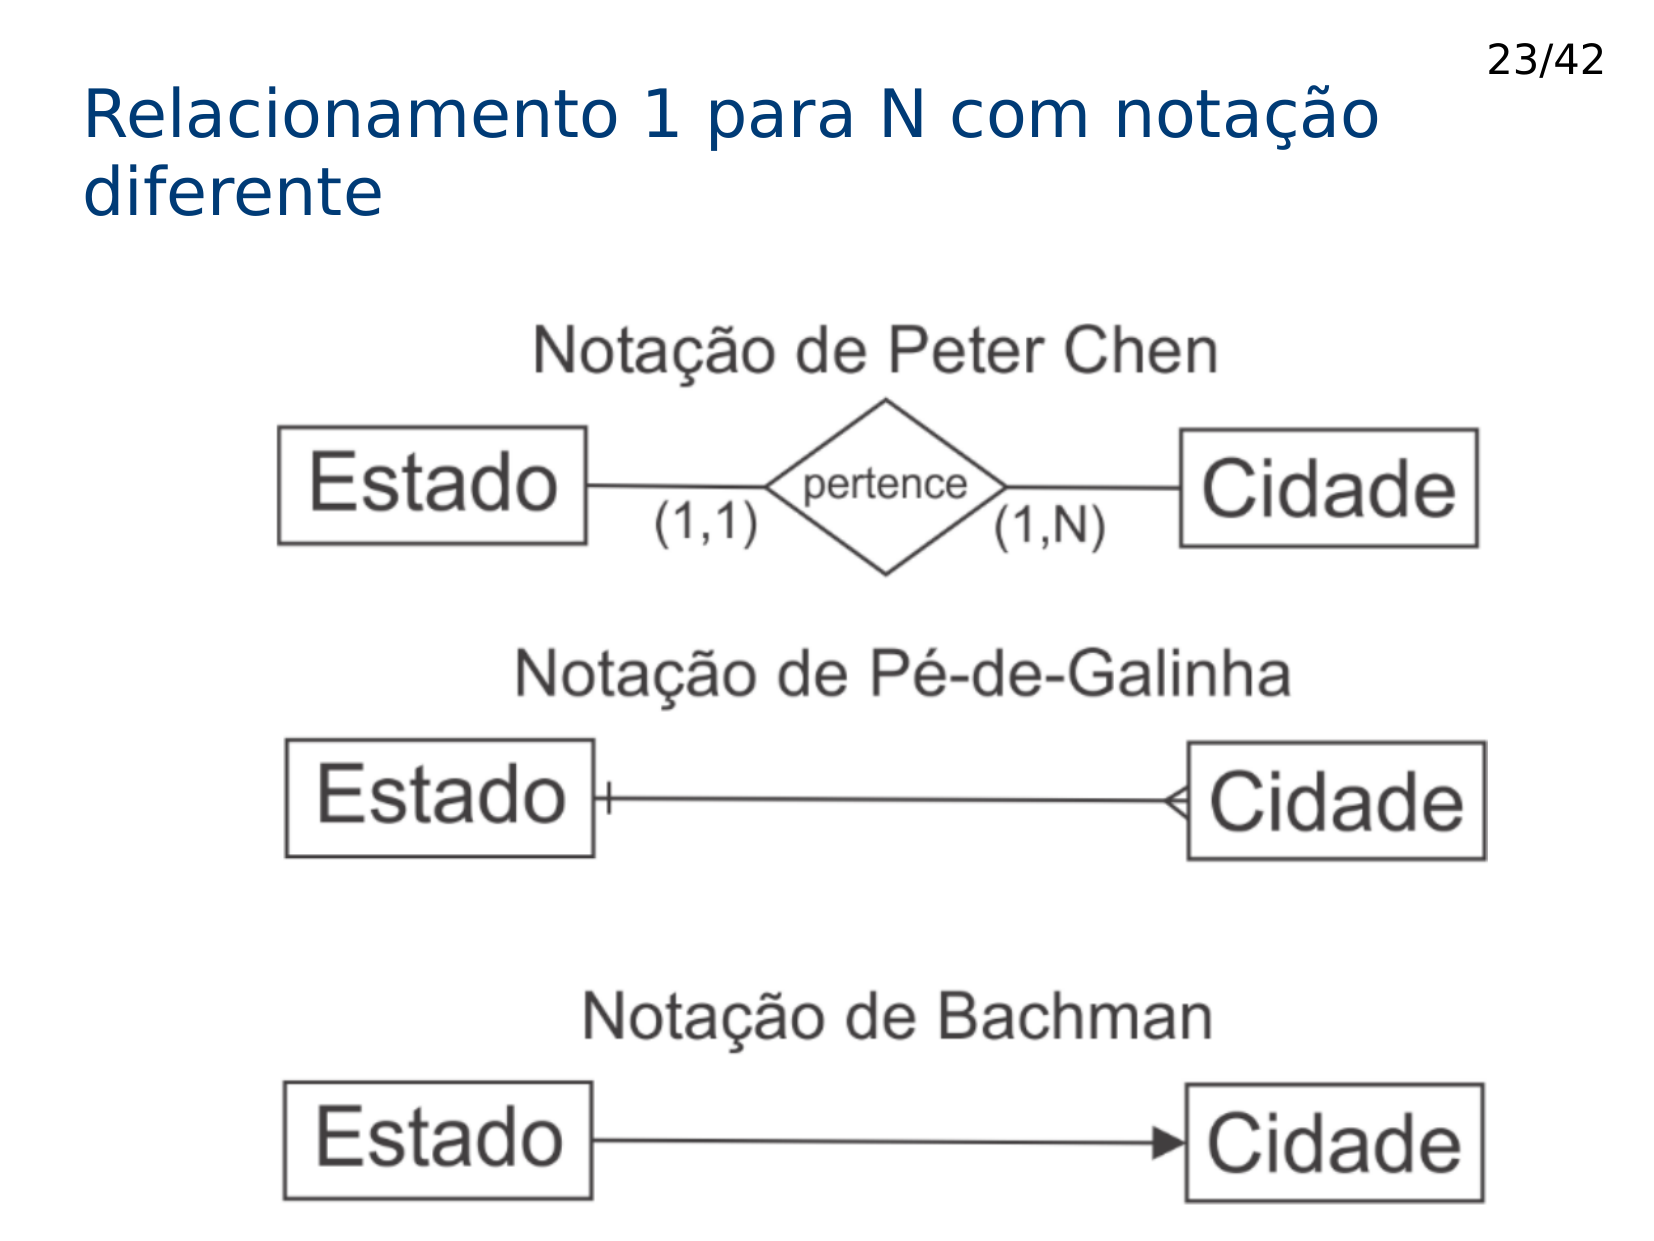

23
# Relacionamento 1 para N com notação diferente